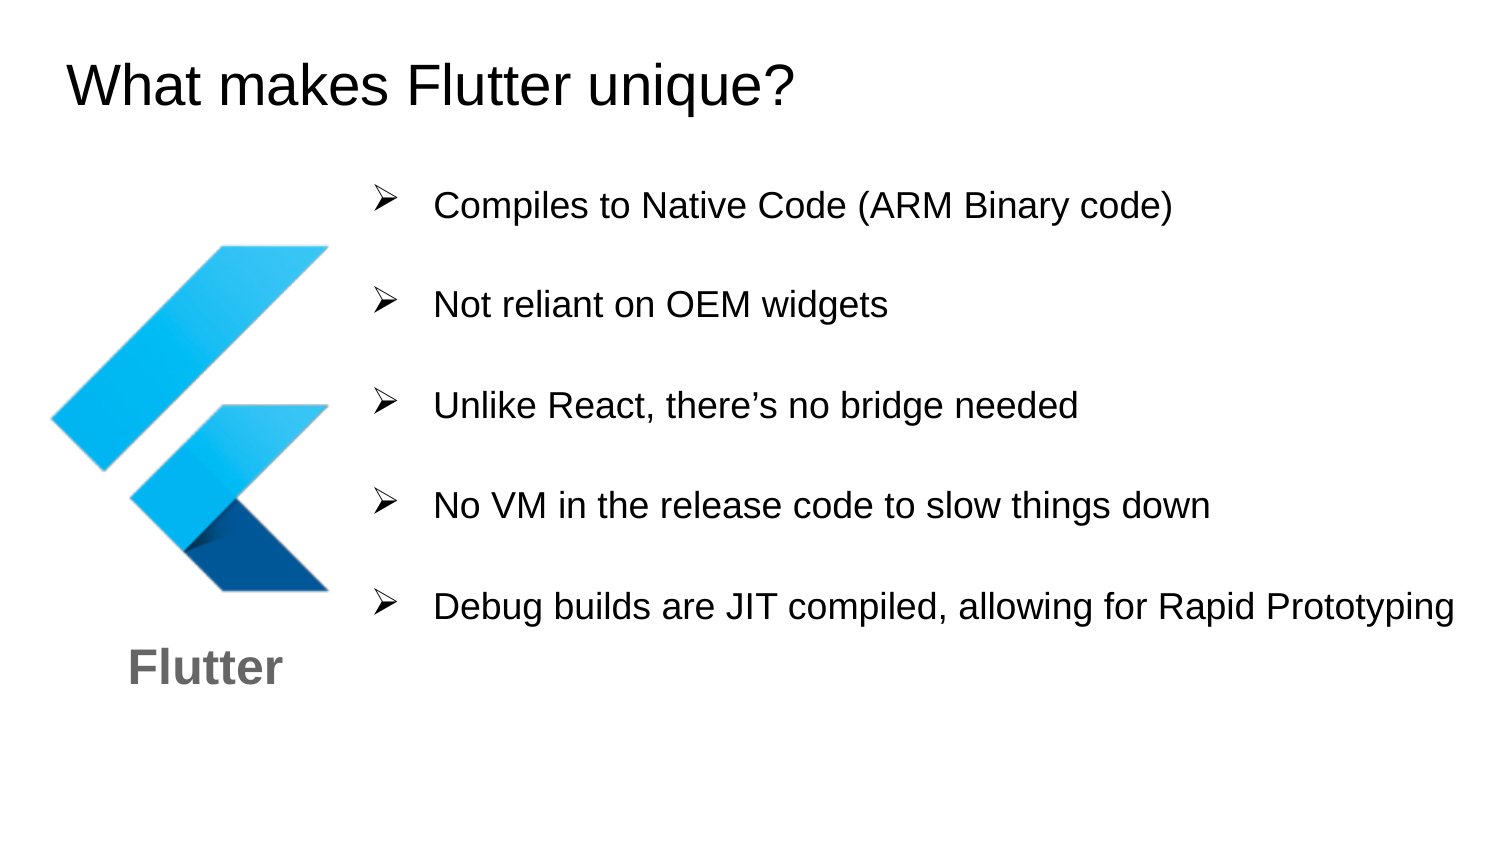

# What makes Flutter unique?
Compiles to Native Code (ARM Binary code)
Not reliant on OEM widgets
Unlike React, there’s no bridge needed
No VM in the release code to slow things down
Debug builds are JIT compiled, allowing for Rapid Prototyping
Flutter